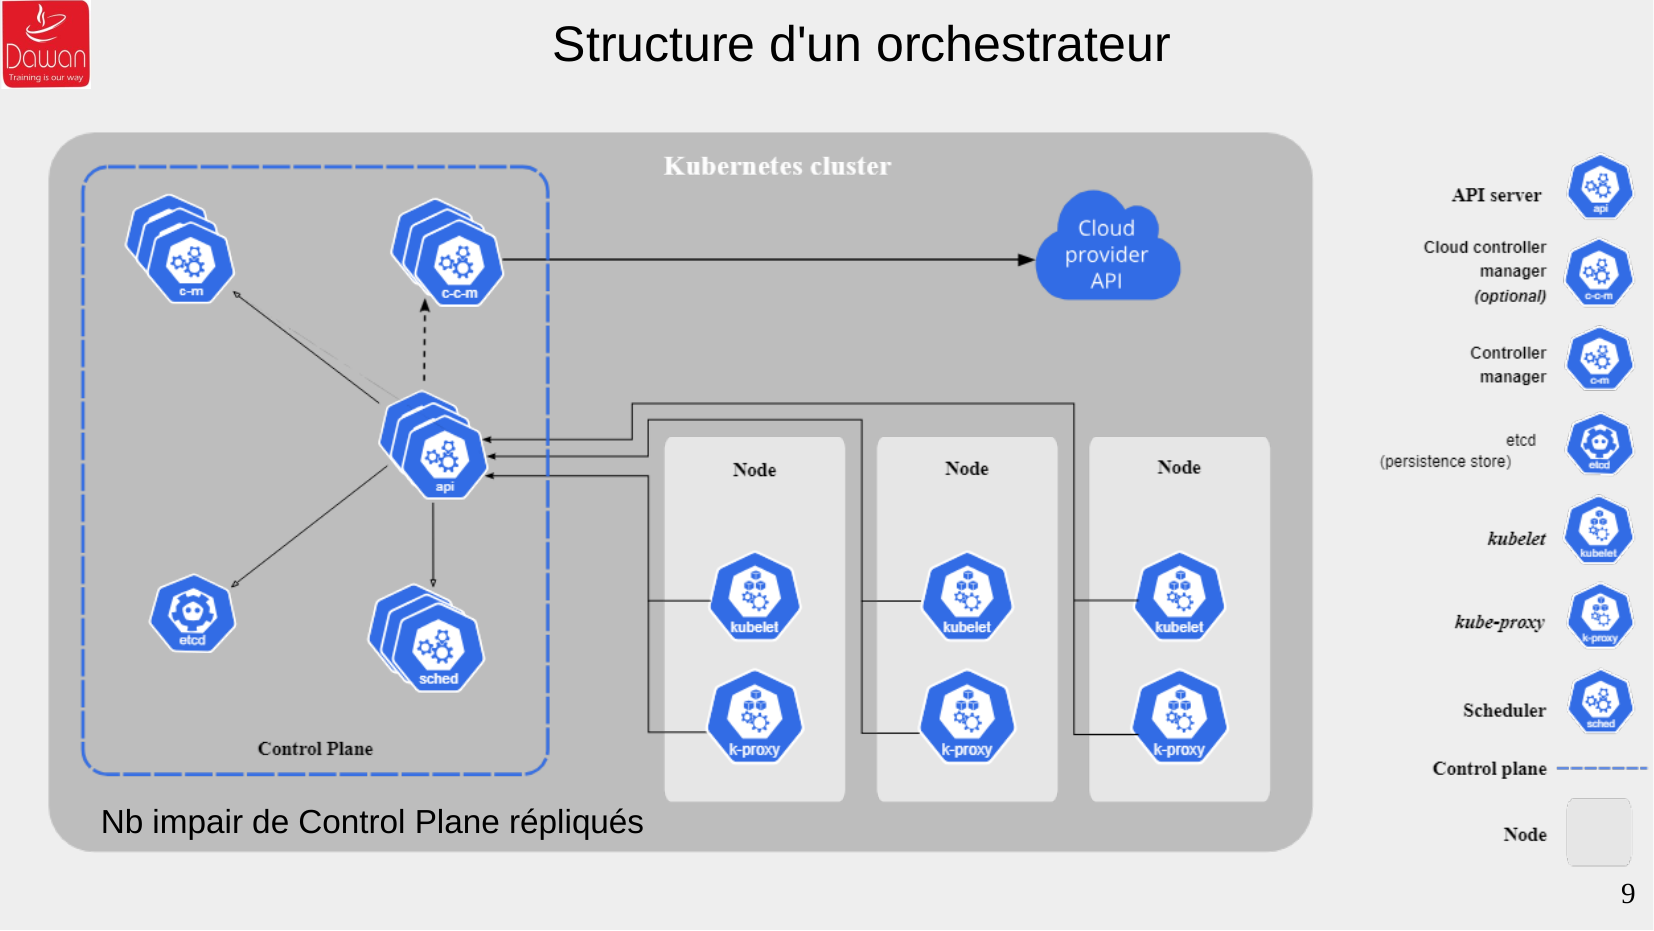

# Structure d'un orchestrateur
Nb impair de Control Plane répliqués
9